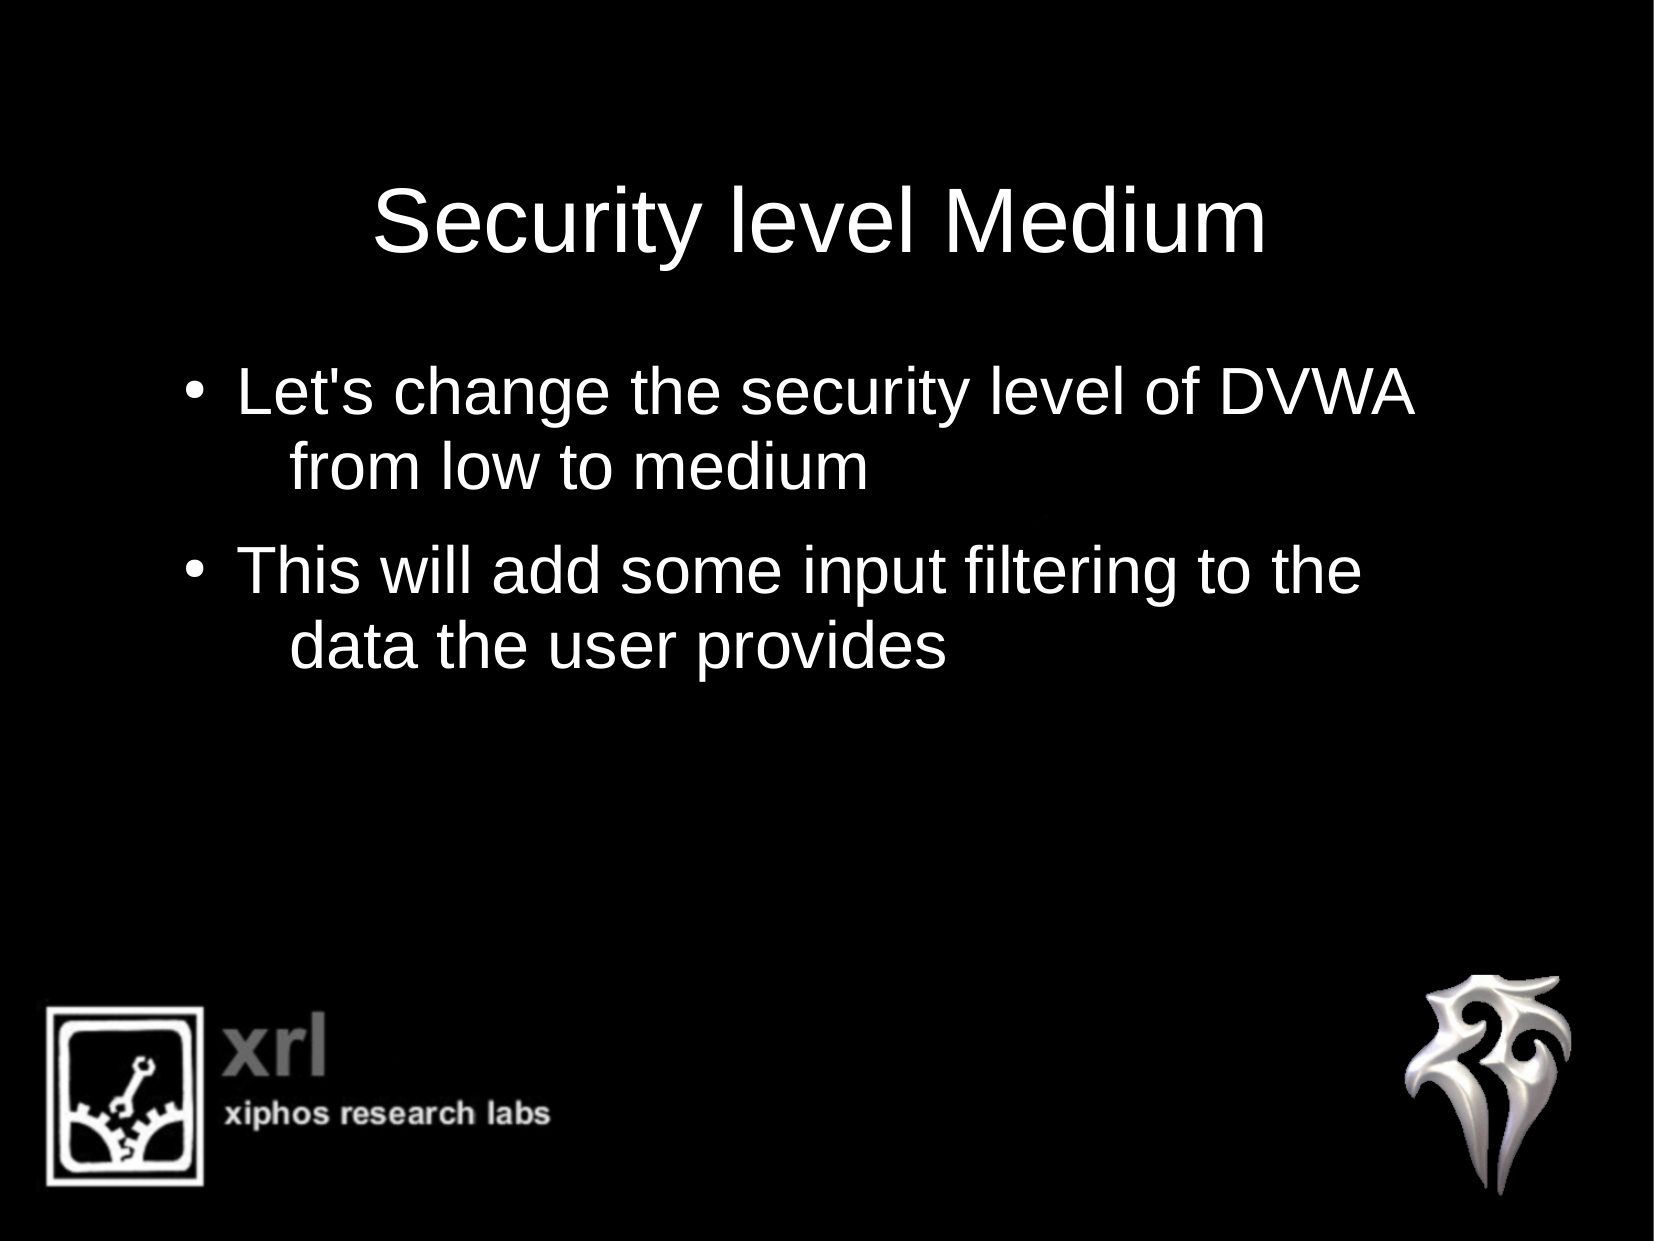

# Security level Medium
Let's change the security level of DVWA from low to medium
This will add some input filtering to the data the user provides